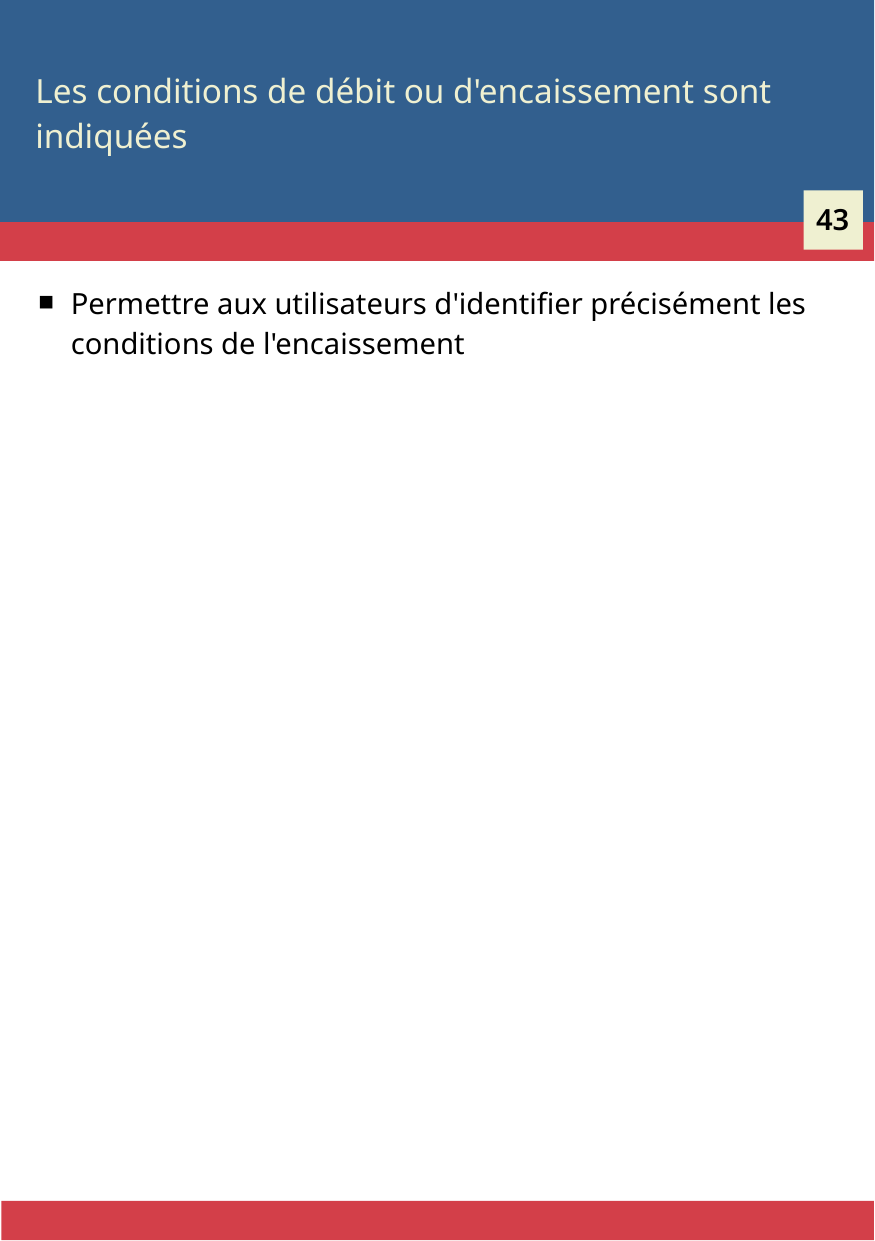

# Les conditions de débit ou d'encaissement sont indiquées
43
Permettre aux utilisateurs d'identifier précisément les conditions de l'encaissement